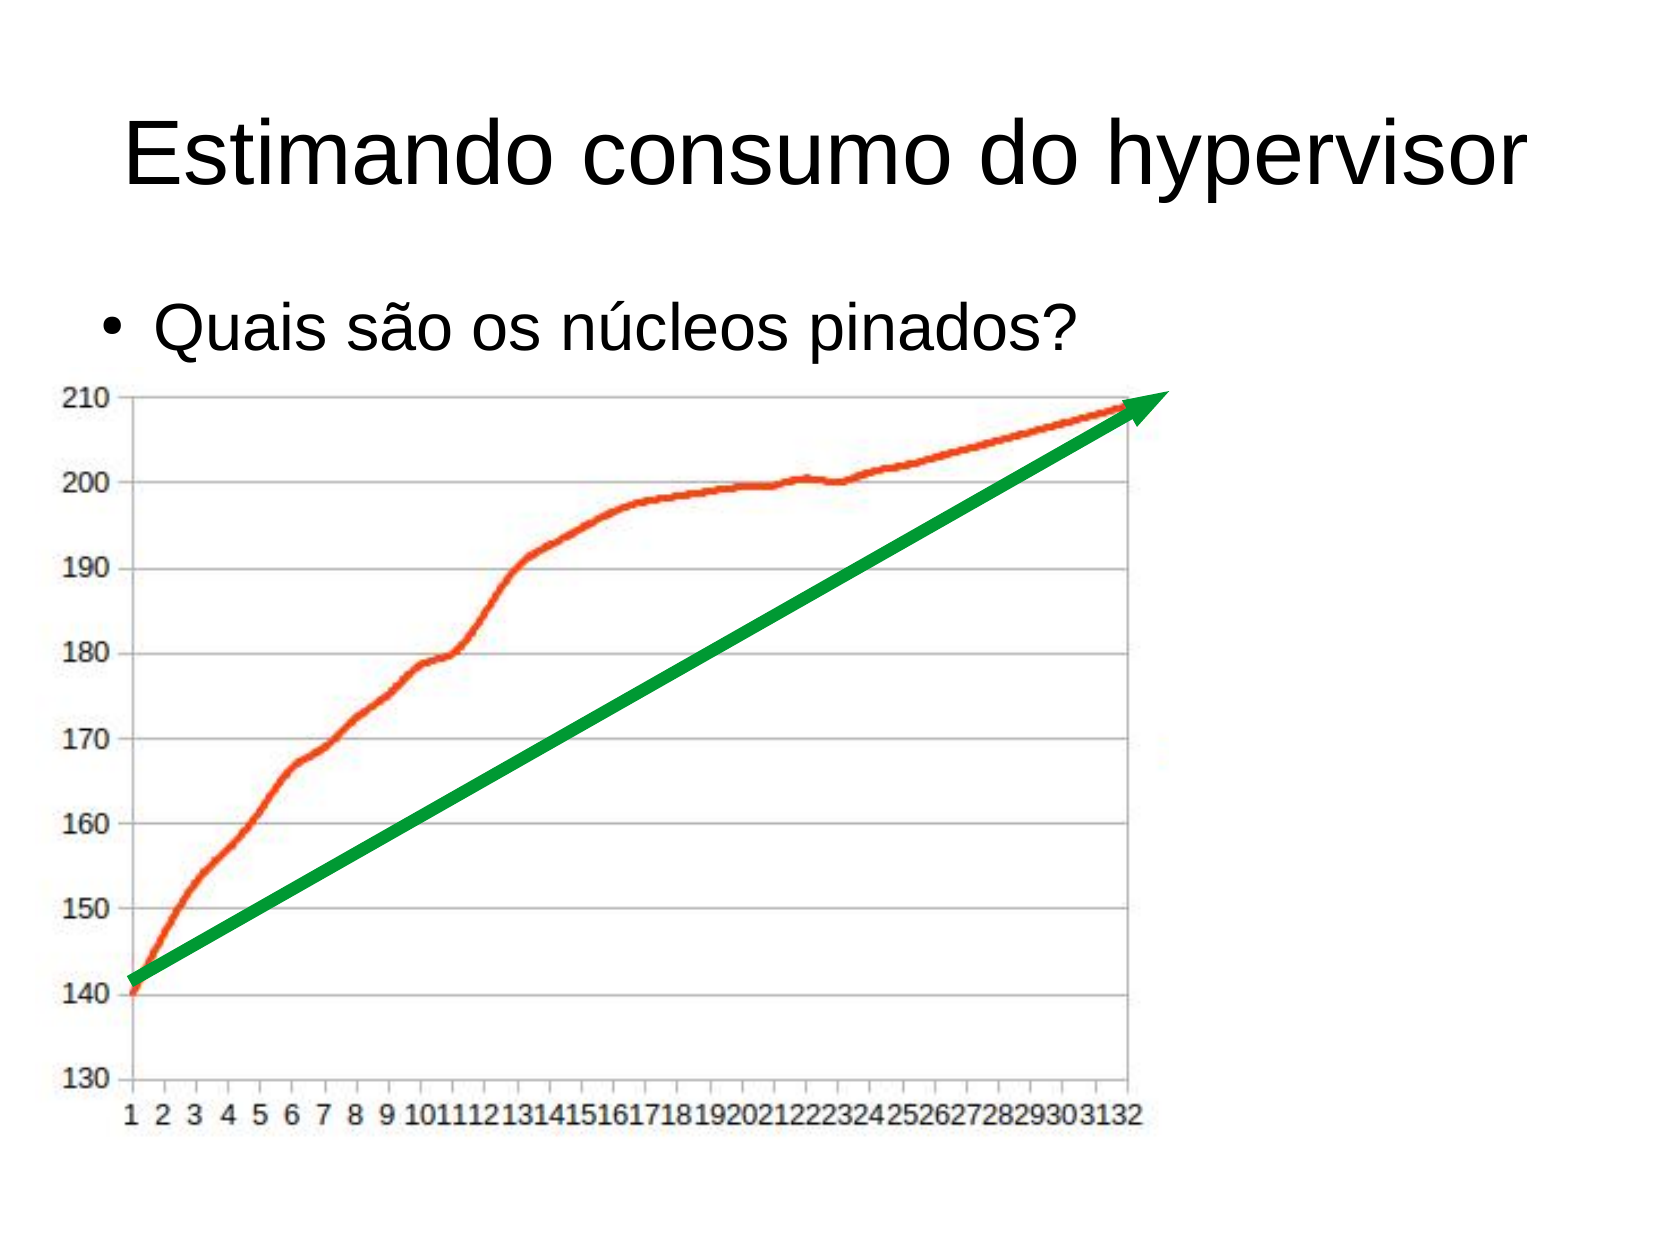

# Estimando consumo do hypervisor
Quais são os núcleos pinados?